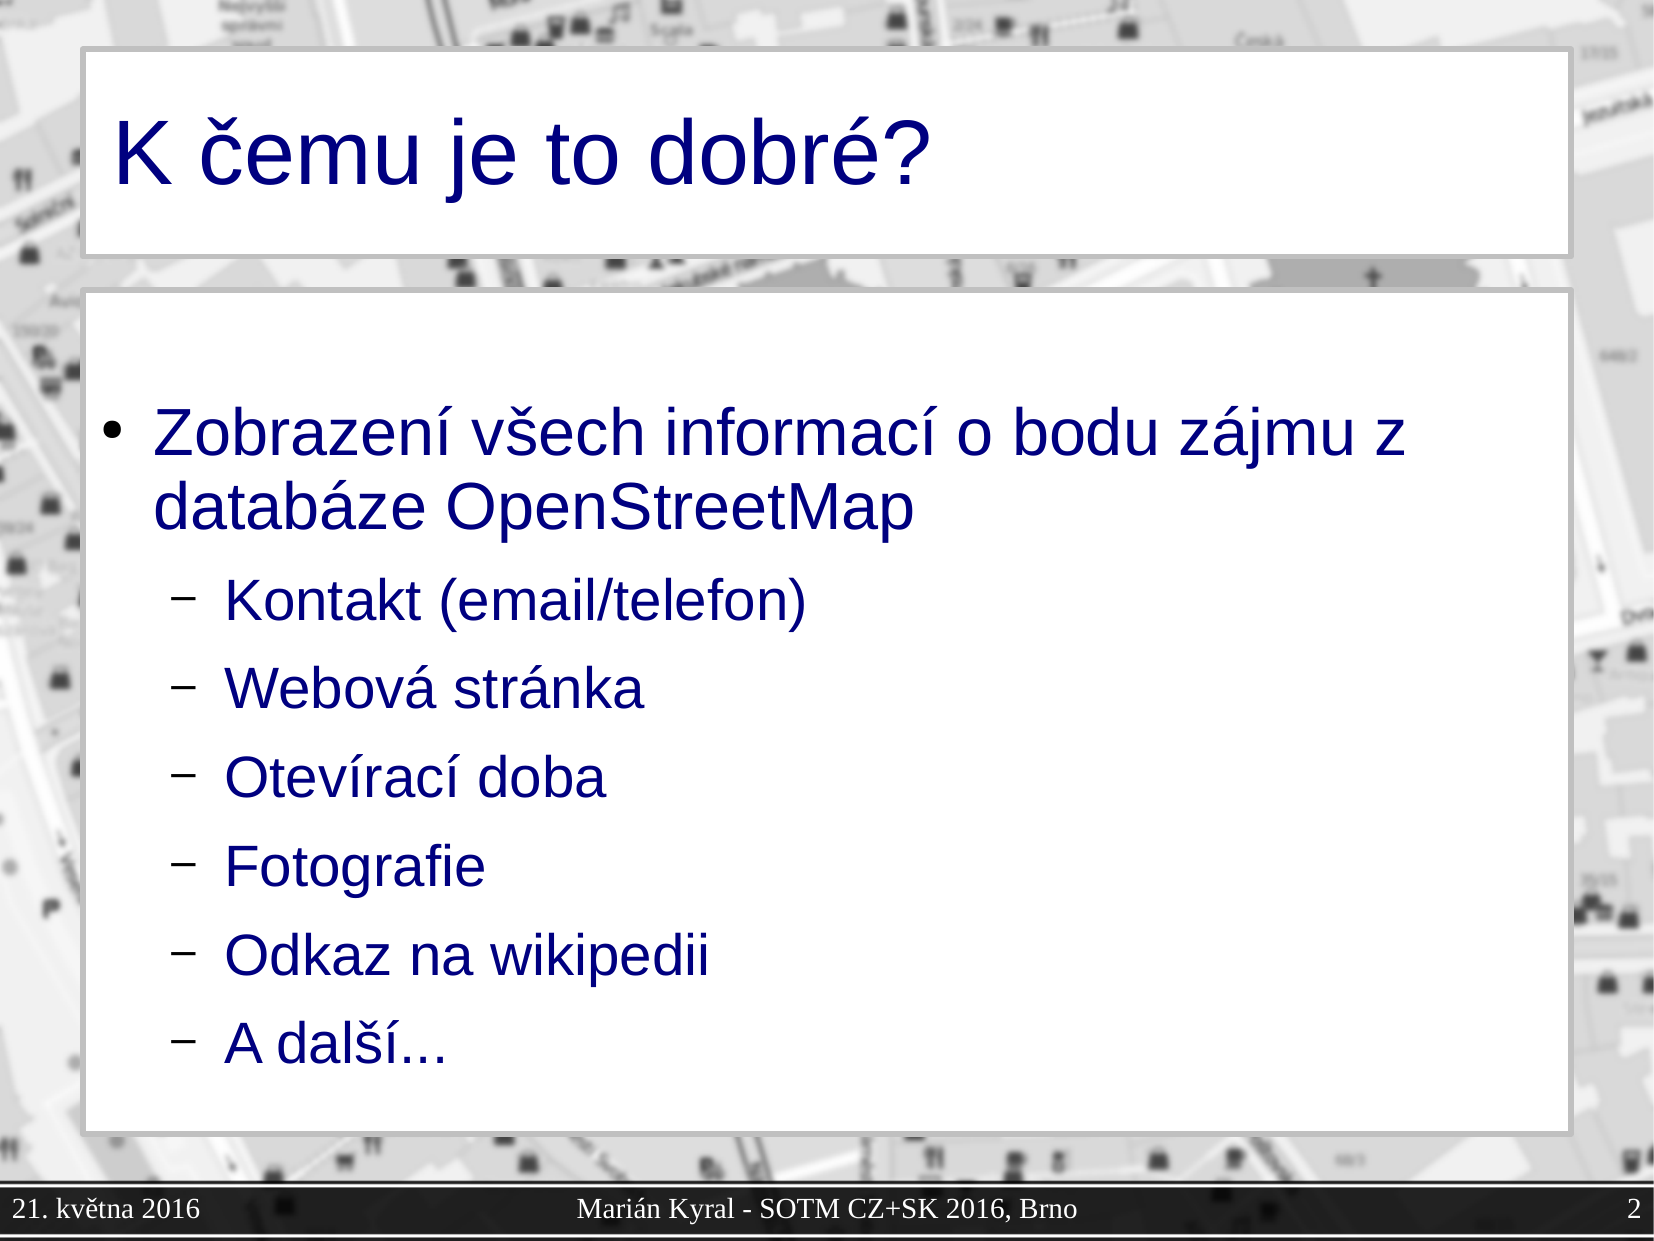

# K čemu je to dobré?
Zobrazení všech informací o bodu zájmu z databáze OpenStreetMap
Kontakt (email/telefon)
Webová stránka
Otevírací doba
Fotografie
Odkaz na wikipedii
A další...
21. května 2016
Marián Kyral - SOTM CZ+SK 2016, Brno
2